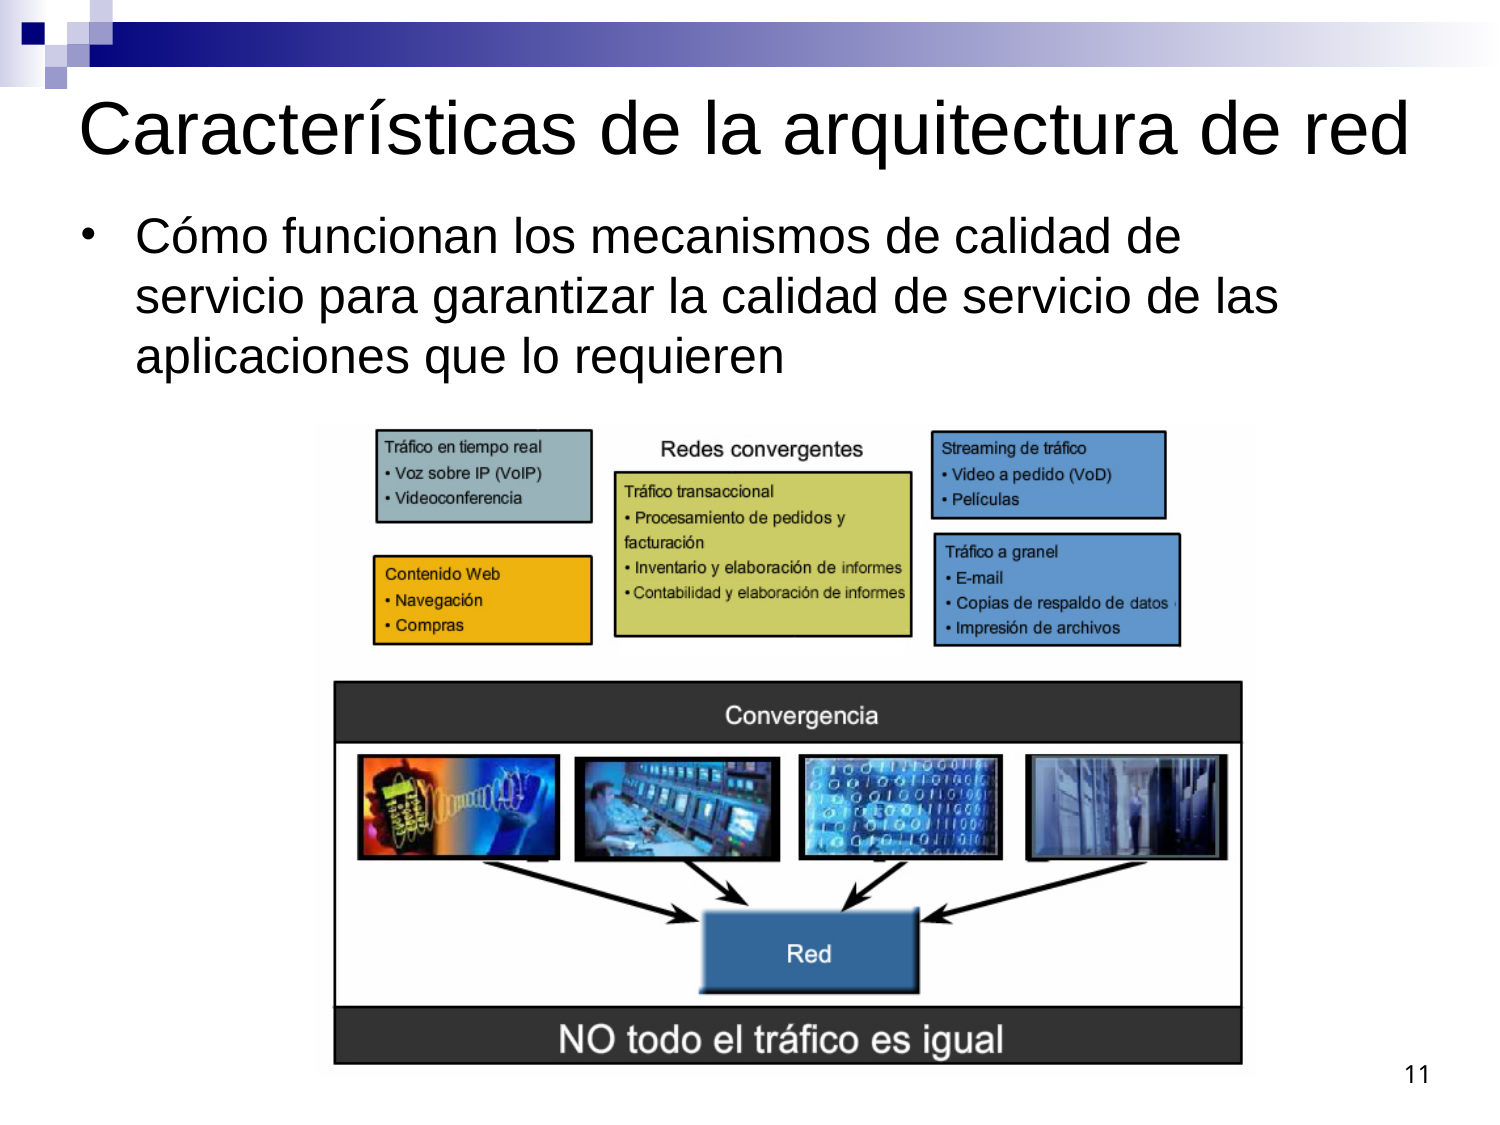

Características de la arquitectura de red
Cómo funcionan los mecanismos de calidad de servicio para garantizar la calidad de servicio de las aplicaciones que lo requieren